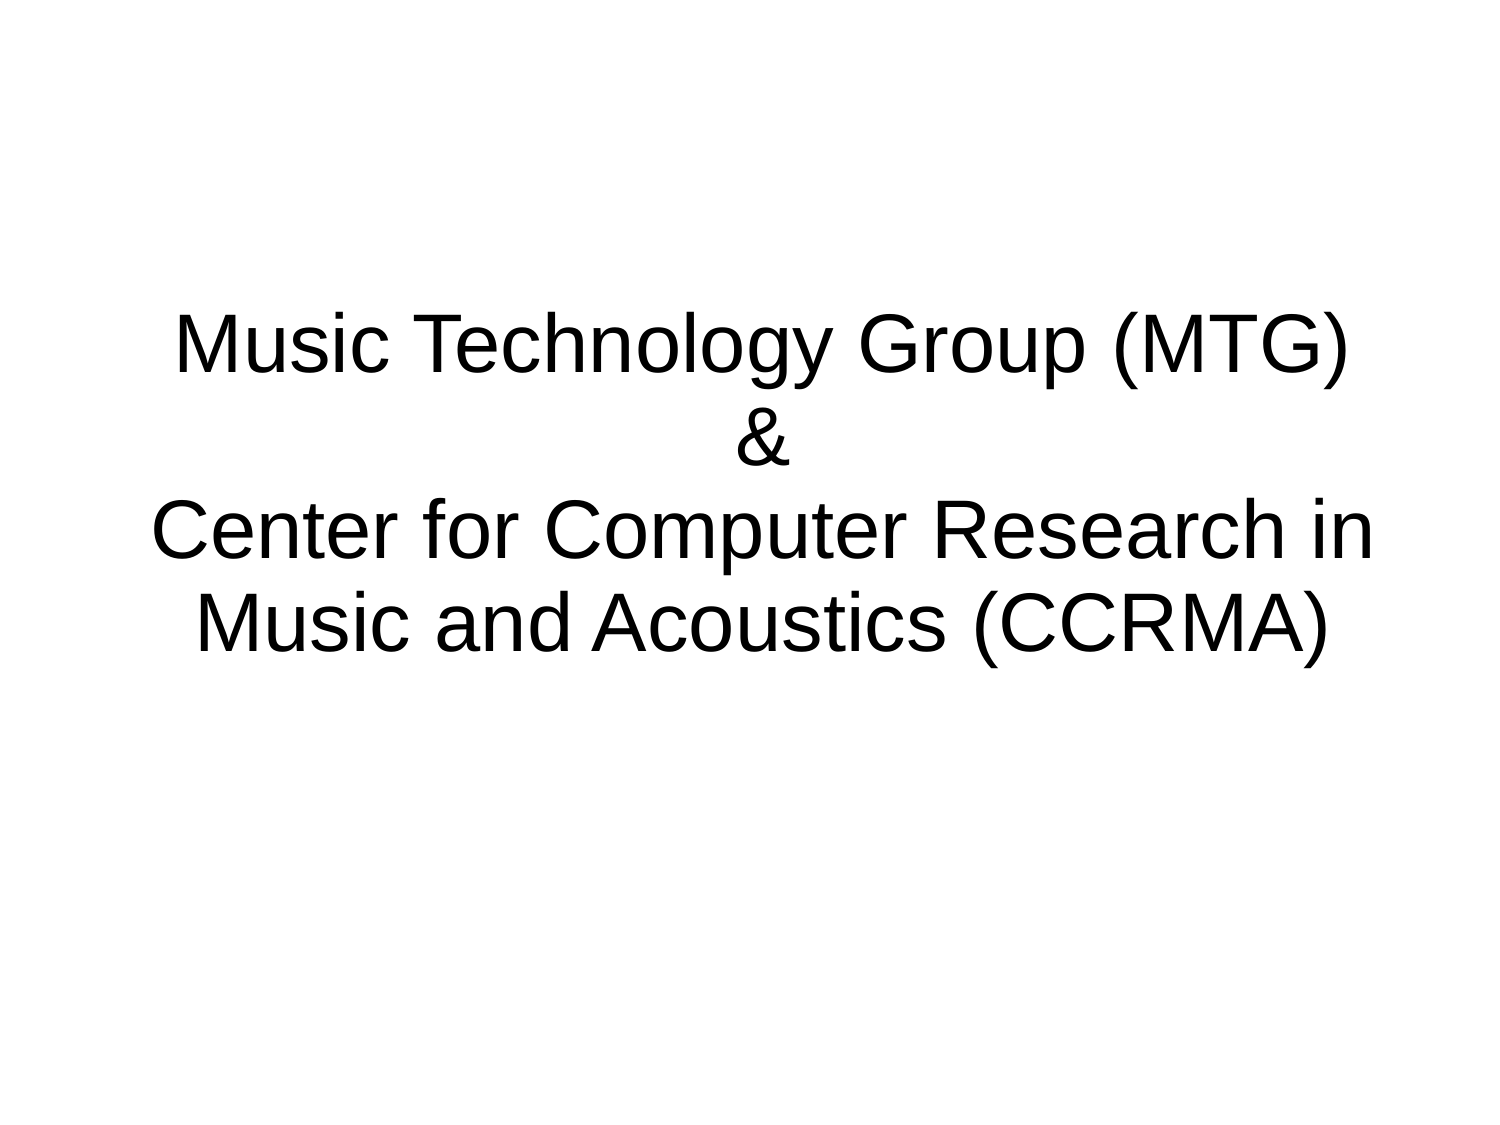

# Music Technology Group (MTG) & Center for Computer Research in Music and Acoustics (CCRMA)